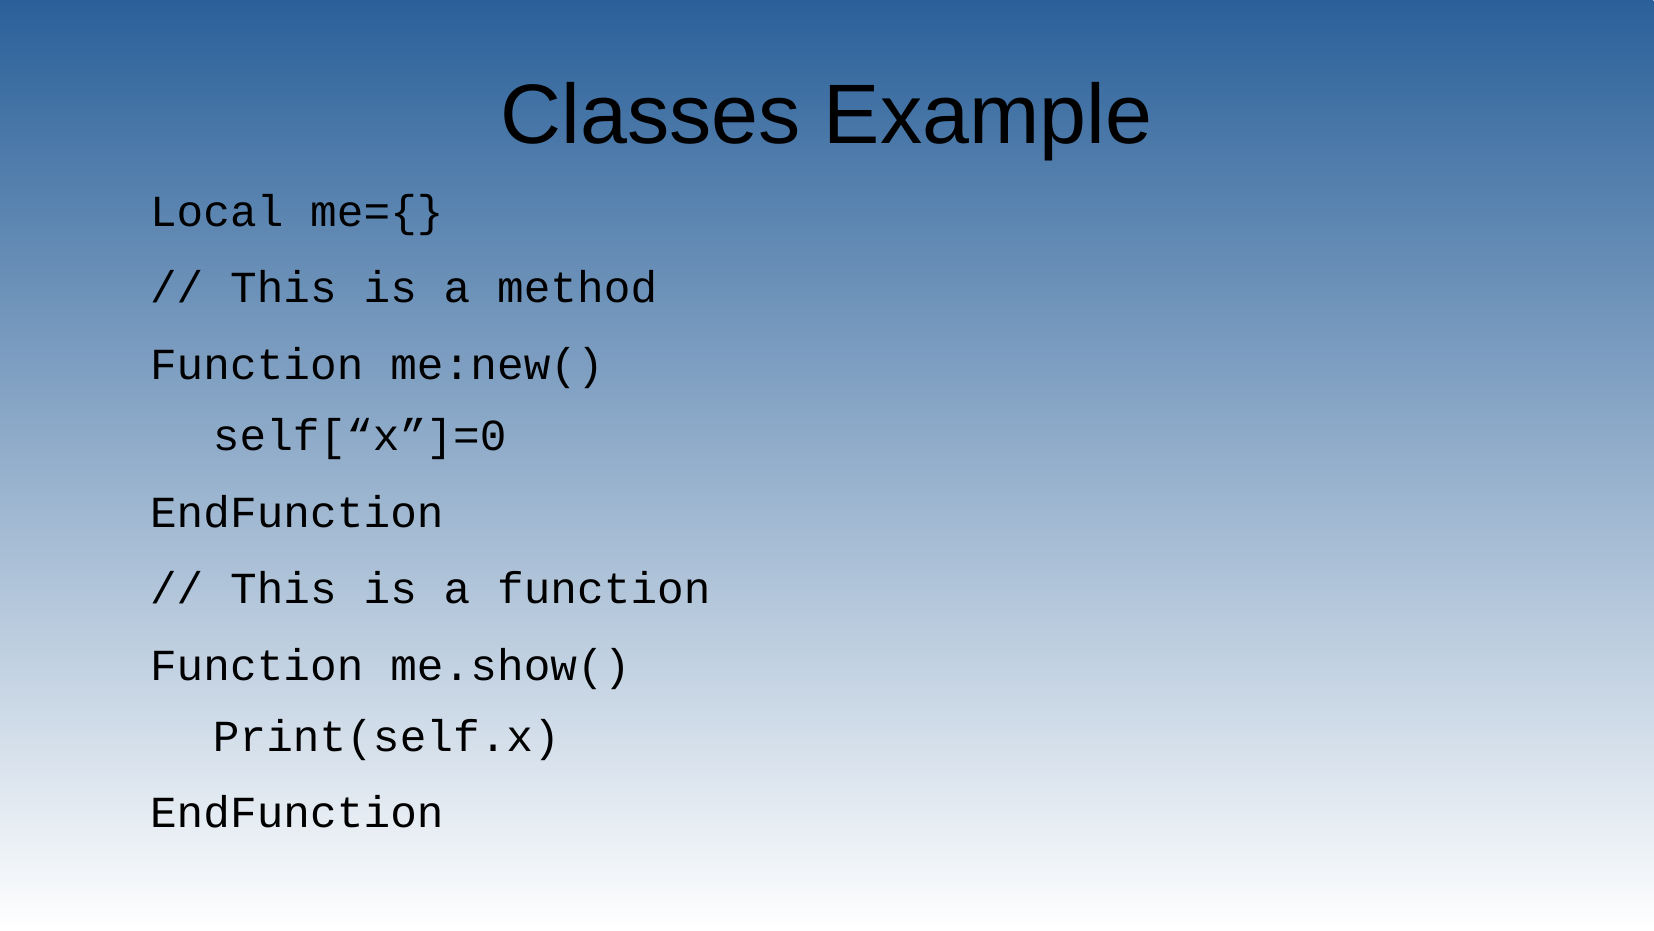

# Classes Example
Local me={}
// This is a method
Function me:new()
self[“x”]=0
EndFunction
// This is a function
Function me.show()
Print(self.x)
EndFunction